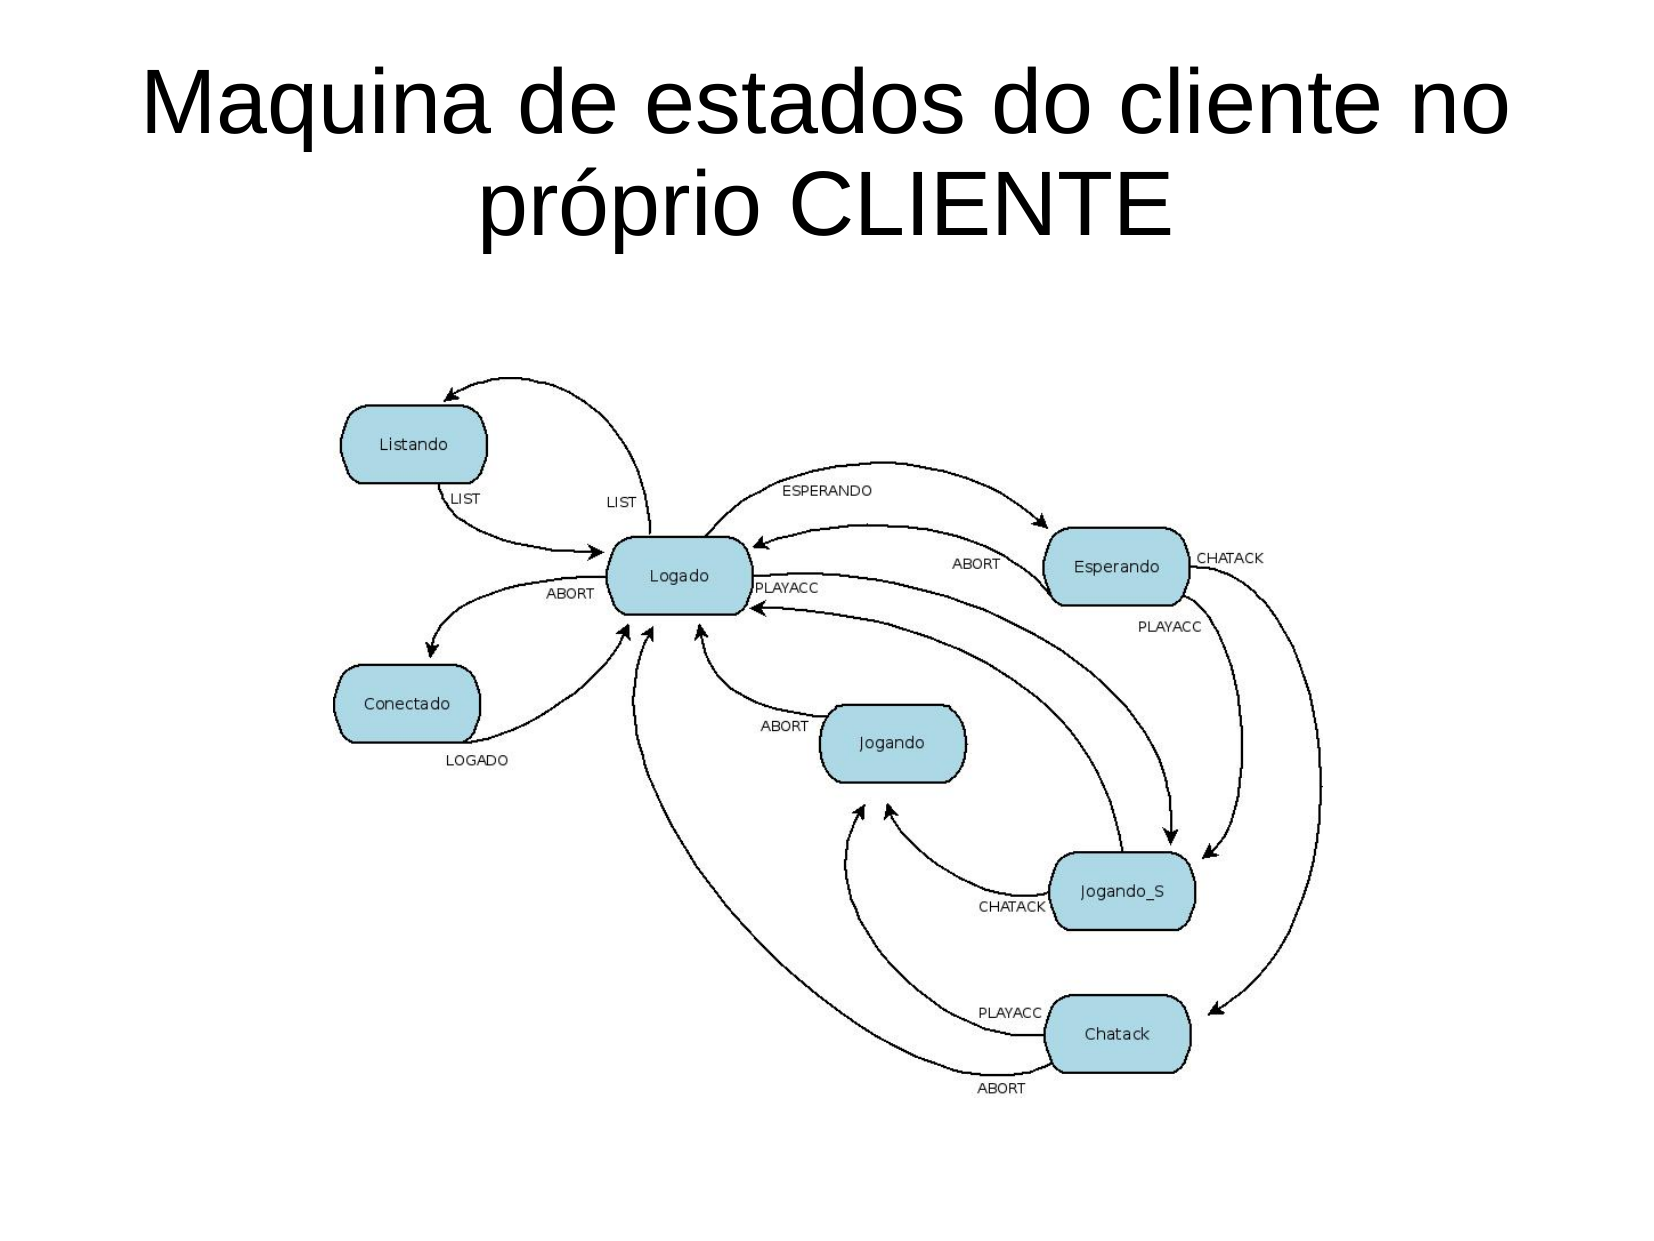

# Maquina de estados do cliente no próprio CLIENTE